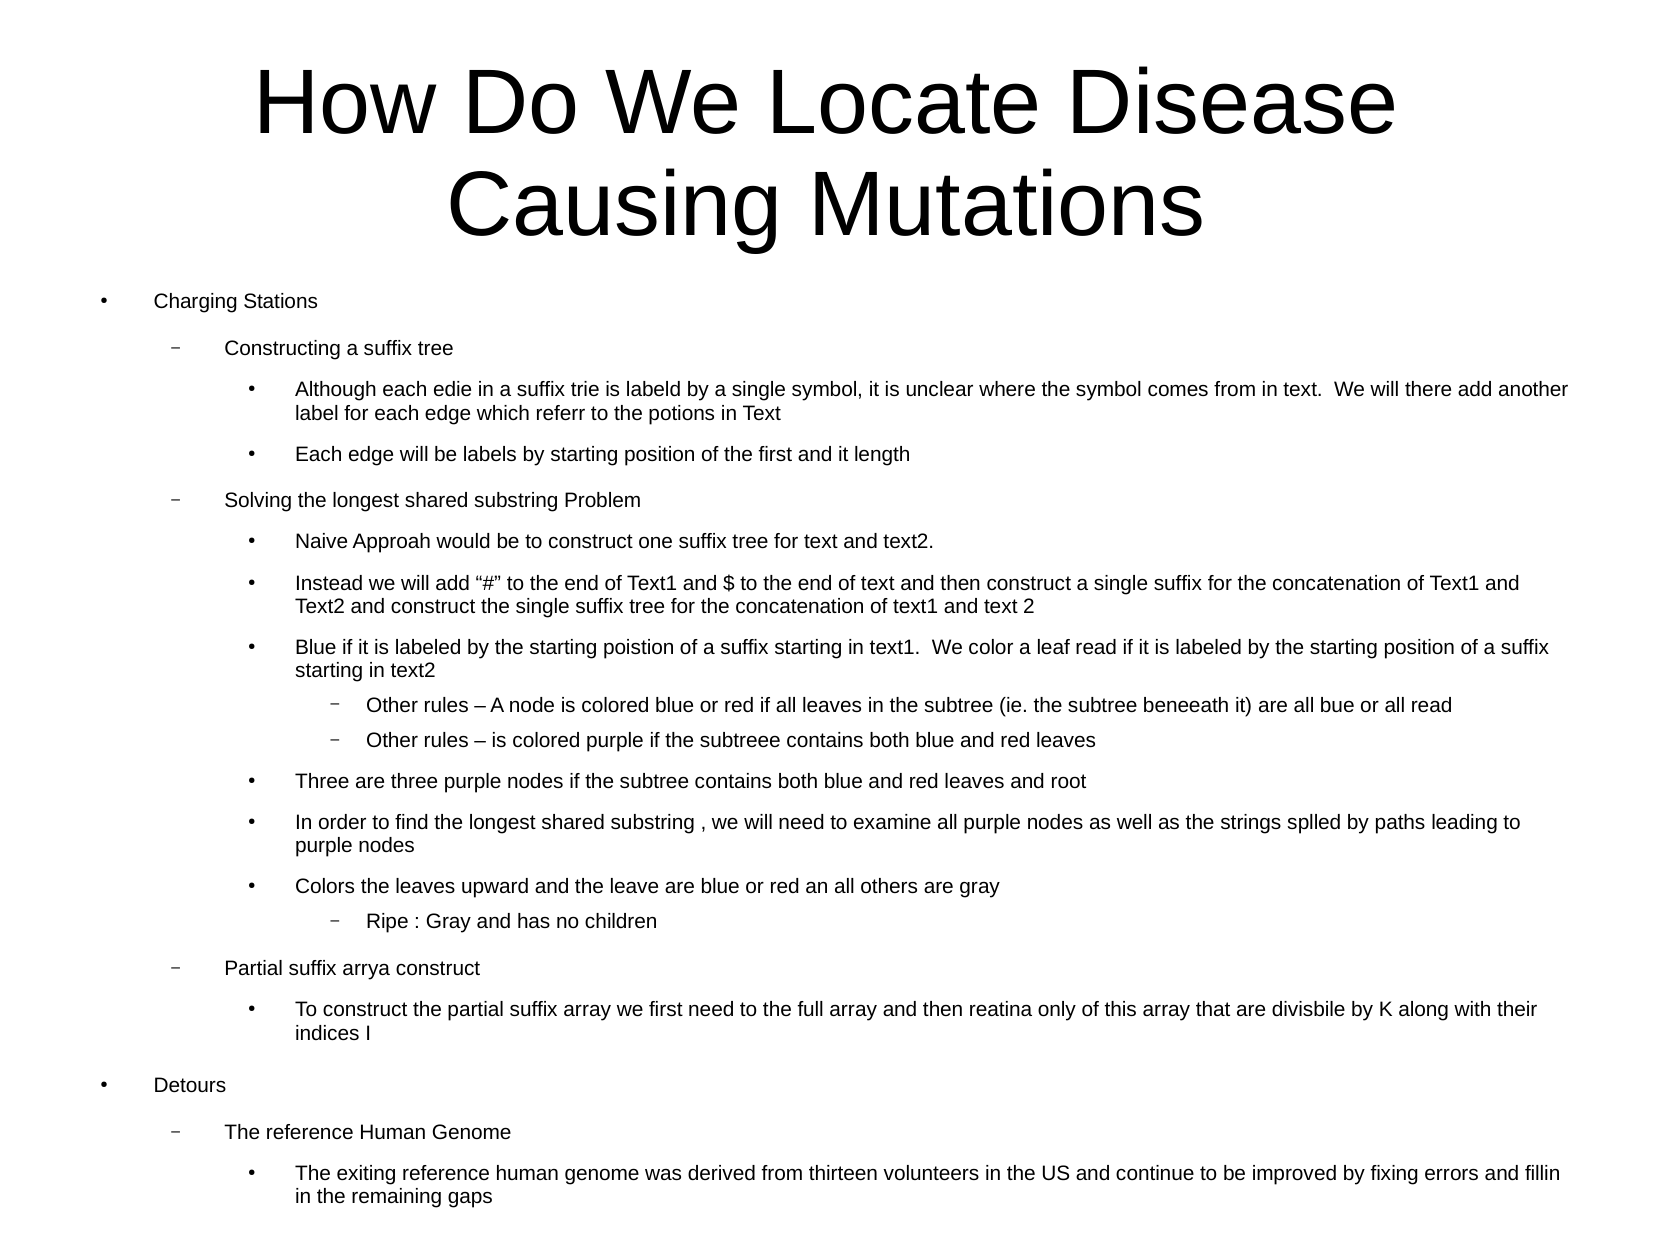

# How Do We Locate Disease Causing Mutations
Charging Stations
Constructing a suffix tree
Although each edie in a suffix trie is labeld by a single symbol, it is unclear where the symbol comes from in text. We will there add another label for each edge which referr to the potions in Text
Each edge will be labels by starting position of the first and it length
Solving the longest shared substring Problem
Naive Approah would be to construct one suffix tree for text and text2.
Instead we will add “#” to the end of Text1 and $ to the end of text and then construct a single suffix for the concatenation of Text1 and Text2 and construct the single suffix tree for the concatenation of text1 and text 2
Blue if it is labeled by the starting poistion of a suffix starting in text1. We color a leaf read if it is labeled by the starting position of a suffix starting in text2
Other rules – A node is colored blue or red if all leaves in the subtree (ie. the subtree beneeath it) are all bue or all read
Other rules – is colored purple if the subtreee contains both blue and red leaves
Three are three purple nodes if the subtree contains both blue and red leaves and root
In order to find the longest shared substring , we will need to examine all purple nodes as well as the strings splled by paths leading to purple nodes
Colors the leaves upward and the leave are blue or red an all others are gray
Ripe : Gray and has no children
Partial suffix arrya construct
To construct the partial suffix array we first need to the full array and then reatina only of this array that are divisbile by K along with their indices I
Detours
The reference Human Genome
The exiting reference human genome was derived from thirteen volunteers in the US and continue to be improved by fixing errors and fillin in the remaining gaps